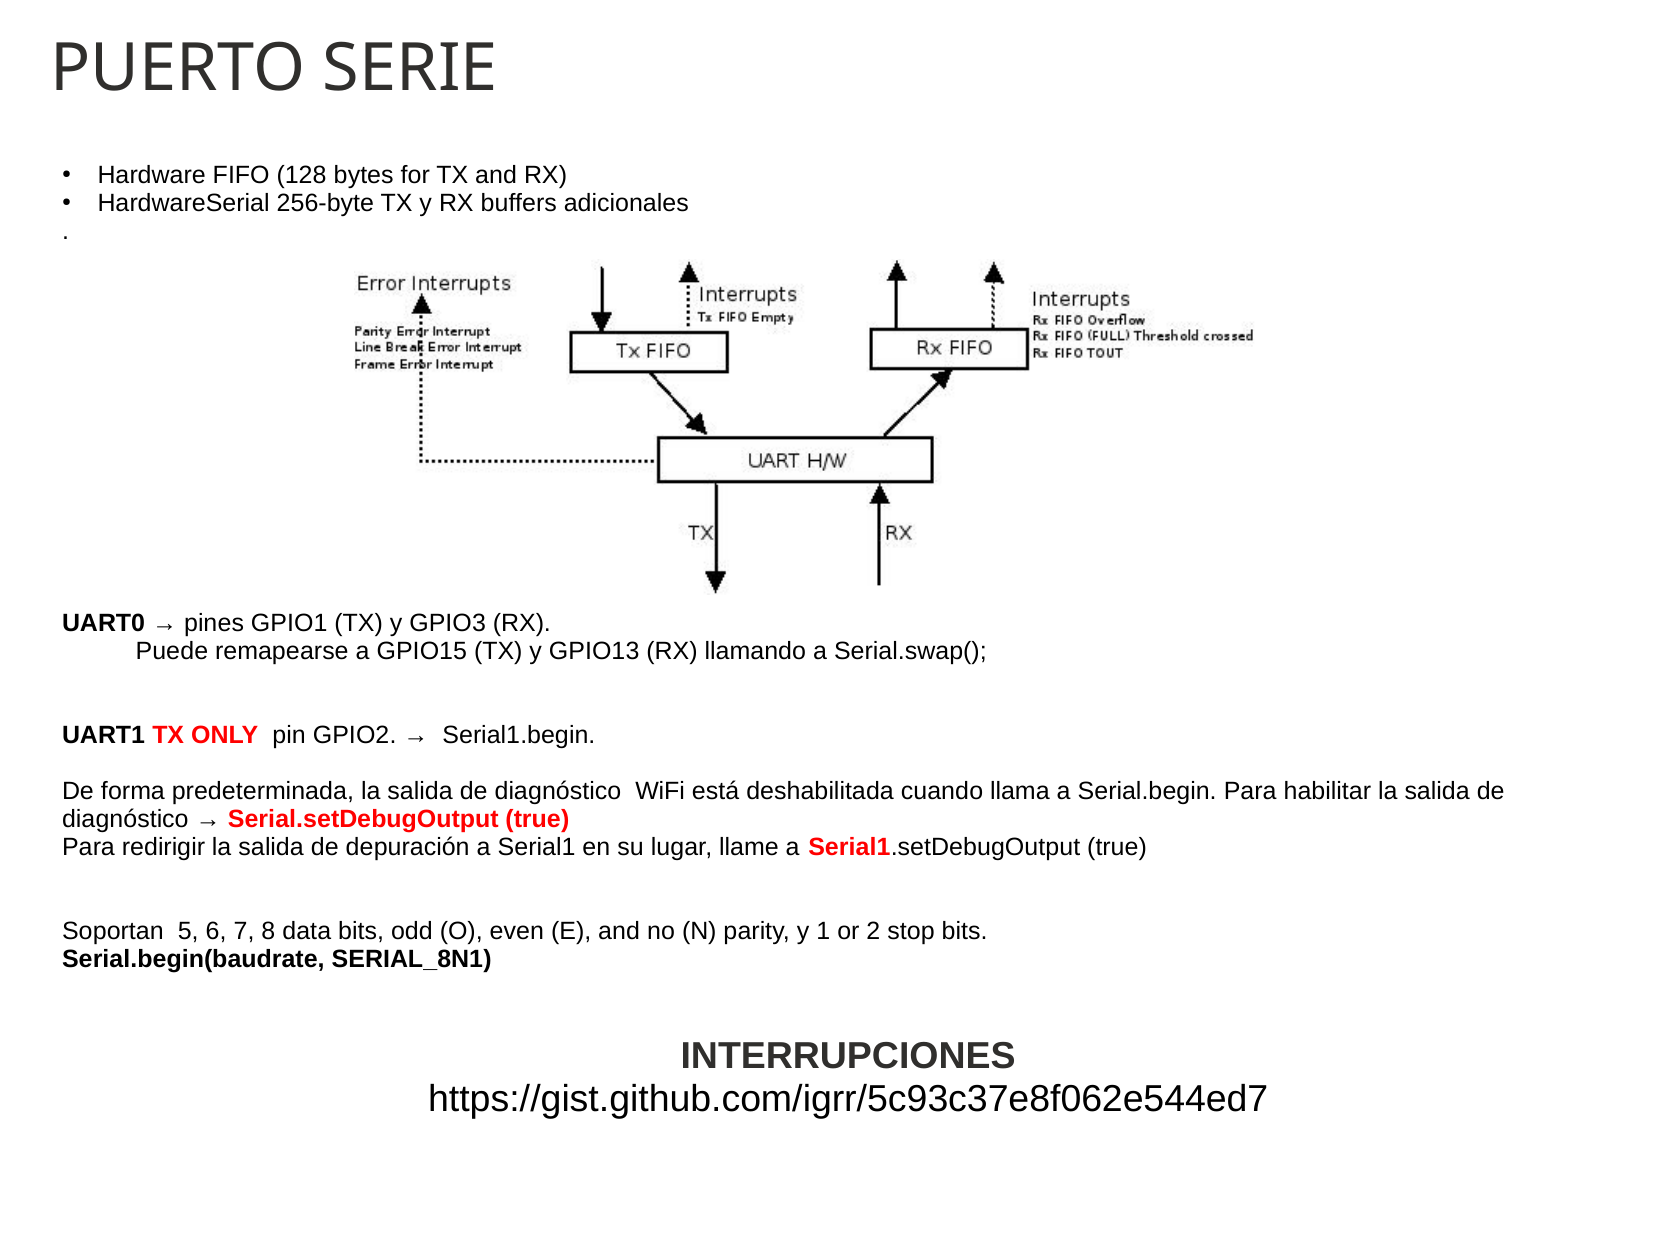

PUERTO SERIE
Hardware FIFO (128 bytes for TX and RX)
HardwareSerial 256-byte TX y RX buffers adicionales
.
UART0 → pines GPIO1 (TX) y GPIO3 (RX).
Puede remapearse a GPIO15 (TX) y GPIO13 (RX) llamando a Serial.swap();
UART1 TX ONLY pin GPIO2. → Serial1.begin.
De forma predeterminada, la salida de diagnóstico WiFi está deshabilitada cuando llama a Serial.begin. Para habilitar la salida de diagnóstico → Serial.setDebugOutput (true)
Para redirigir la salida de depuración a Serial1 en su lugar, llame a Serial1.setDebugOutput (true)
Soportan 5, 6, 7, 8 data bits, odd (O), even (E), and no (N) parity, y 1 or 2 stop bits.
Serial.begin(baudrate, SERIAL_8N1)
INTERRUPCIONES
https://gist.github.com/igrr/5c93c37e8f062e544ed7